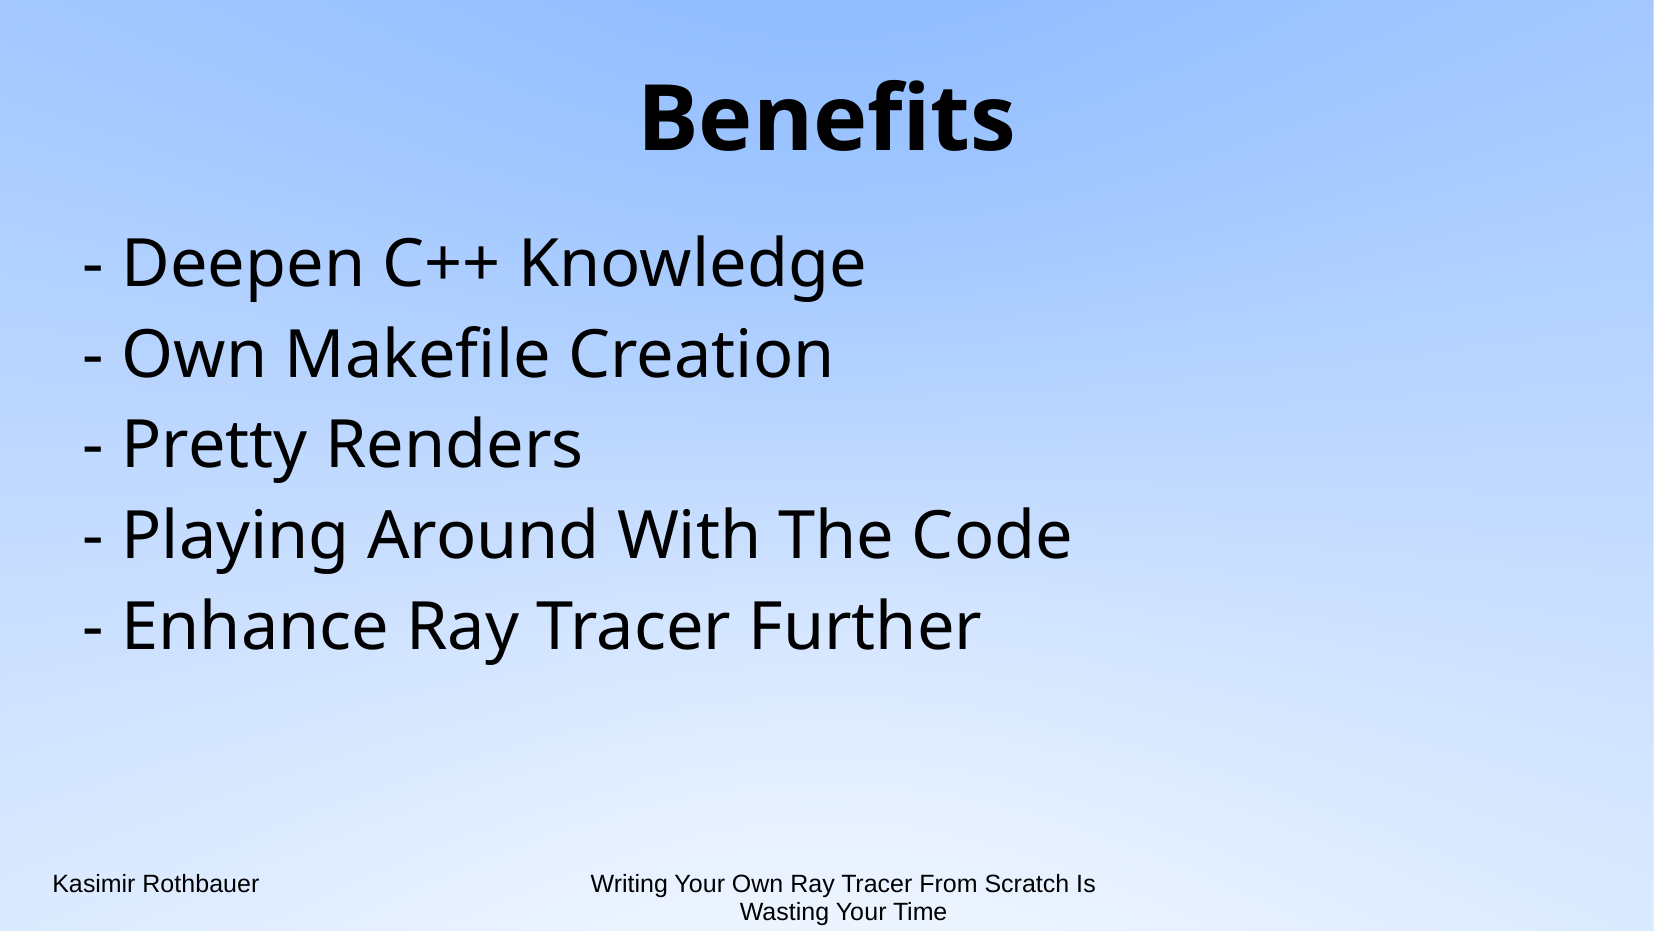

# Benefits
- Deepen C++ Knowledge
- Own Makefile Creation
- Pretty Renders
- Playing Around With The Code
- Enhance Ray Tracer Further
Writing Your Own Ray Tracer From Scratch Is Wasting Your Time
Kasimir Rothbauer